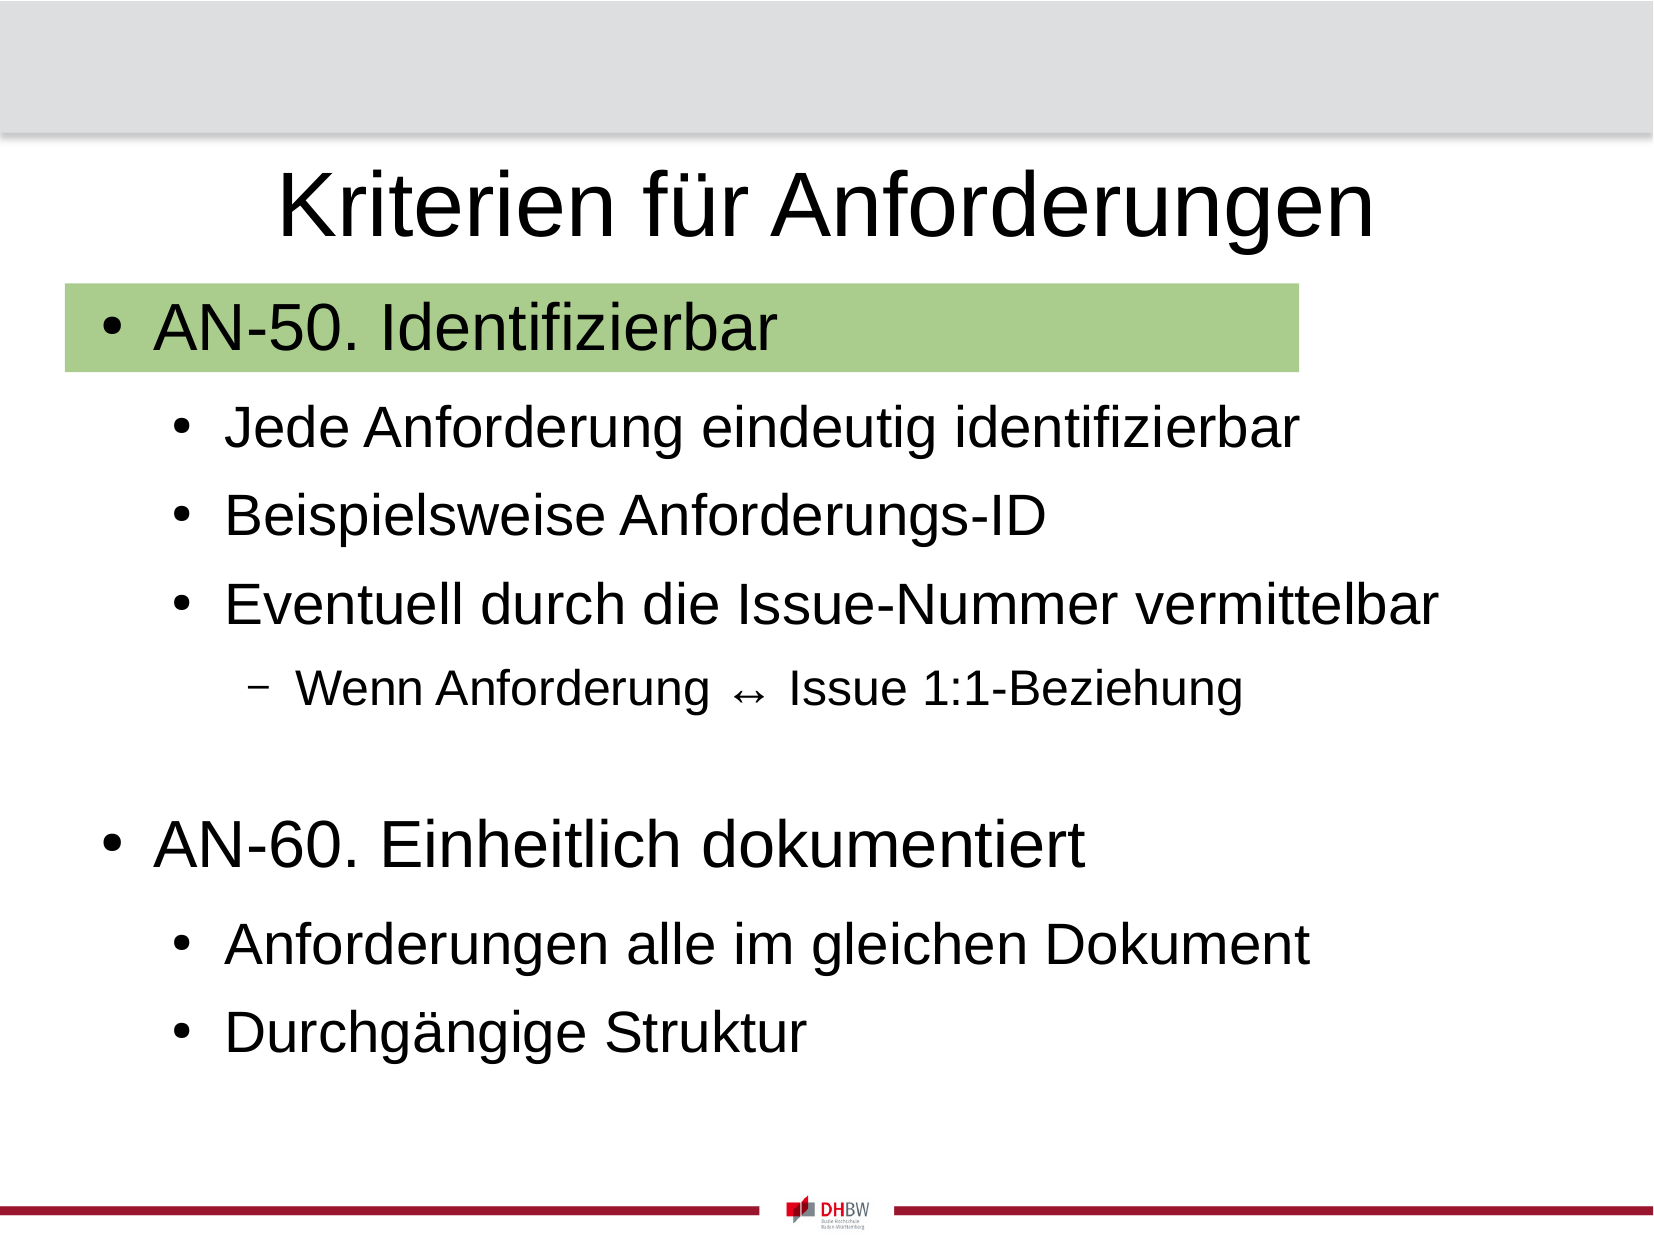

# Kriterien für Anforderungen
AN-50. Identifizierbar
Jede Anforderung eindeutig identifizierbar
Beispielsweise Anforderungs-ID
Eventuell durch die Issue-Nummer vermittelbar
Wenn Anforderung ↔ Issue 1:1-Beziehung
AN-60. Einheitlich dokumentiert
Anforderungen alle im gleichen Dokument
Durchgängige Struktur